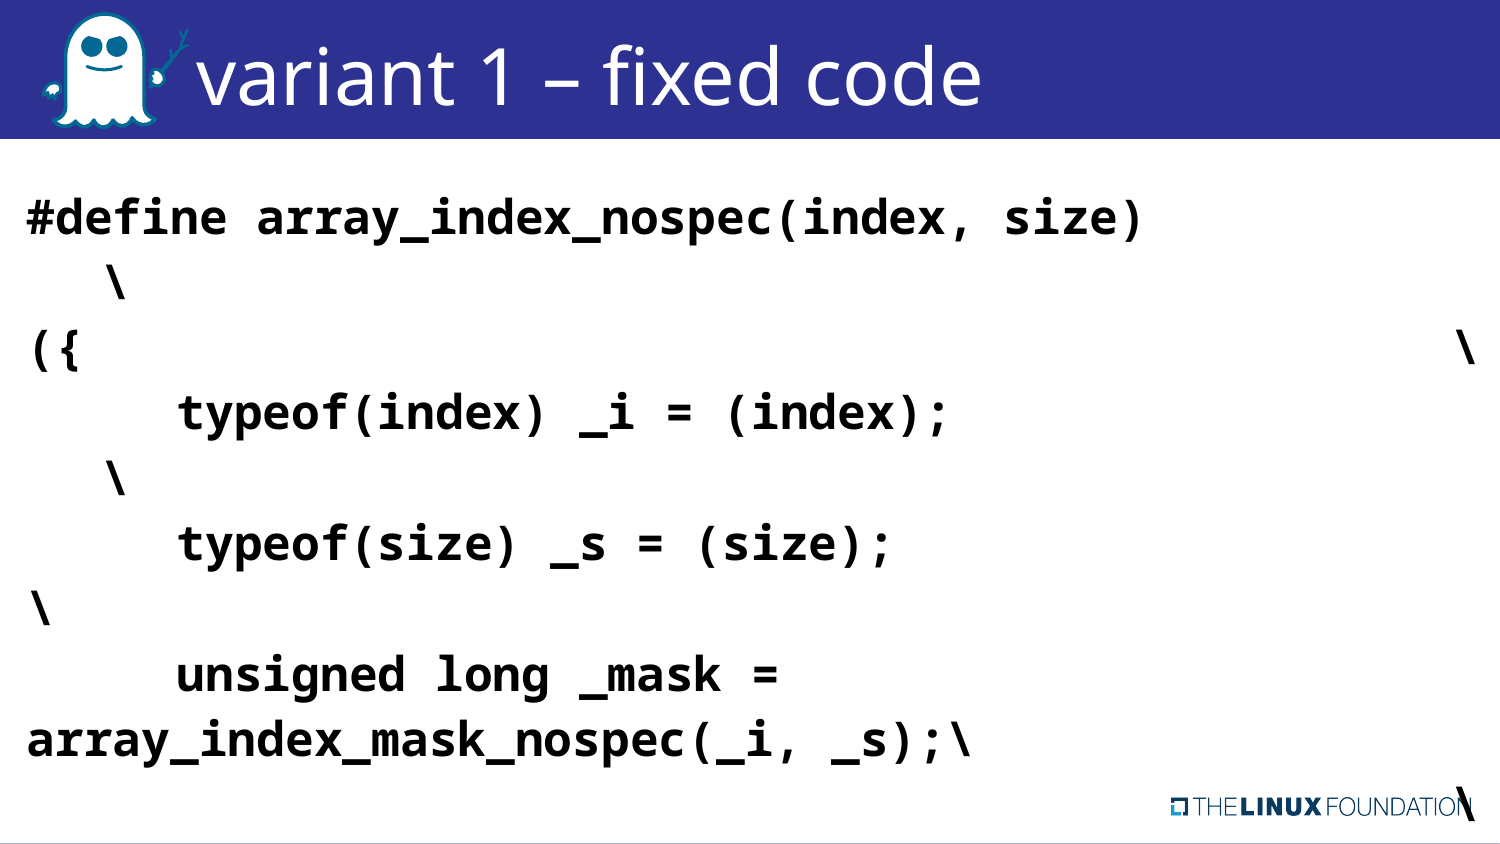

# variant 1 – fixed code
#define array_index_nospec(index, size)							\
({																			\
		typeof(index) _i = (index);									\
		typeof(size) _s = (size);									\
		unsigned long _mask = array_index_mask_nospec(_i, _s);\
																			\
		BUILD_BUG_ON(sizeof(_i) > sizeof(long));					\
		BUILD_BUG_ON(sizeof(_s) > sizeof(long));					\
																			\
		(typeof(_i)) (_i & _mask);									\
})